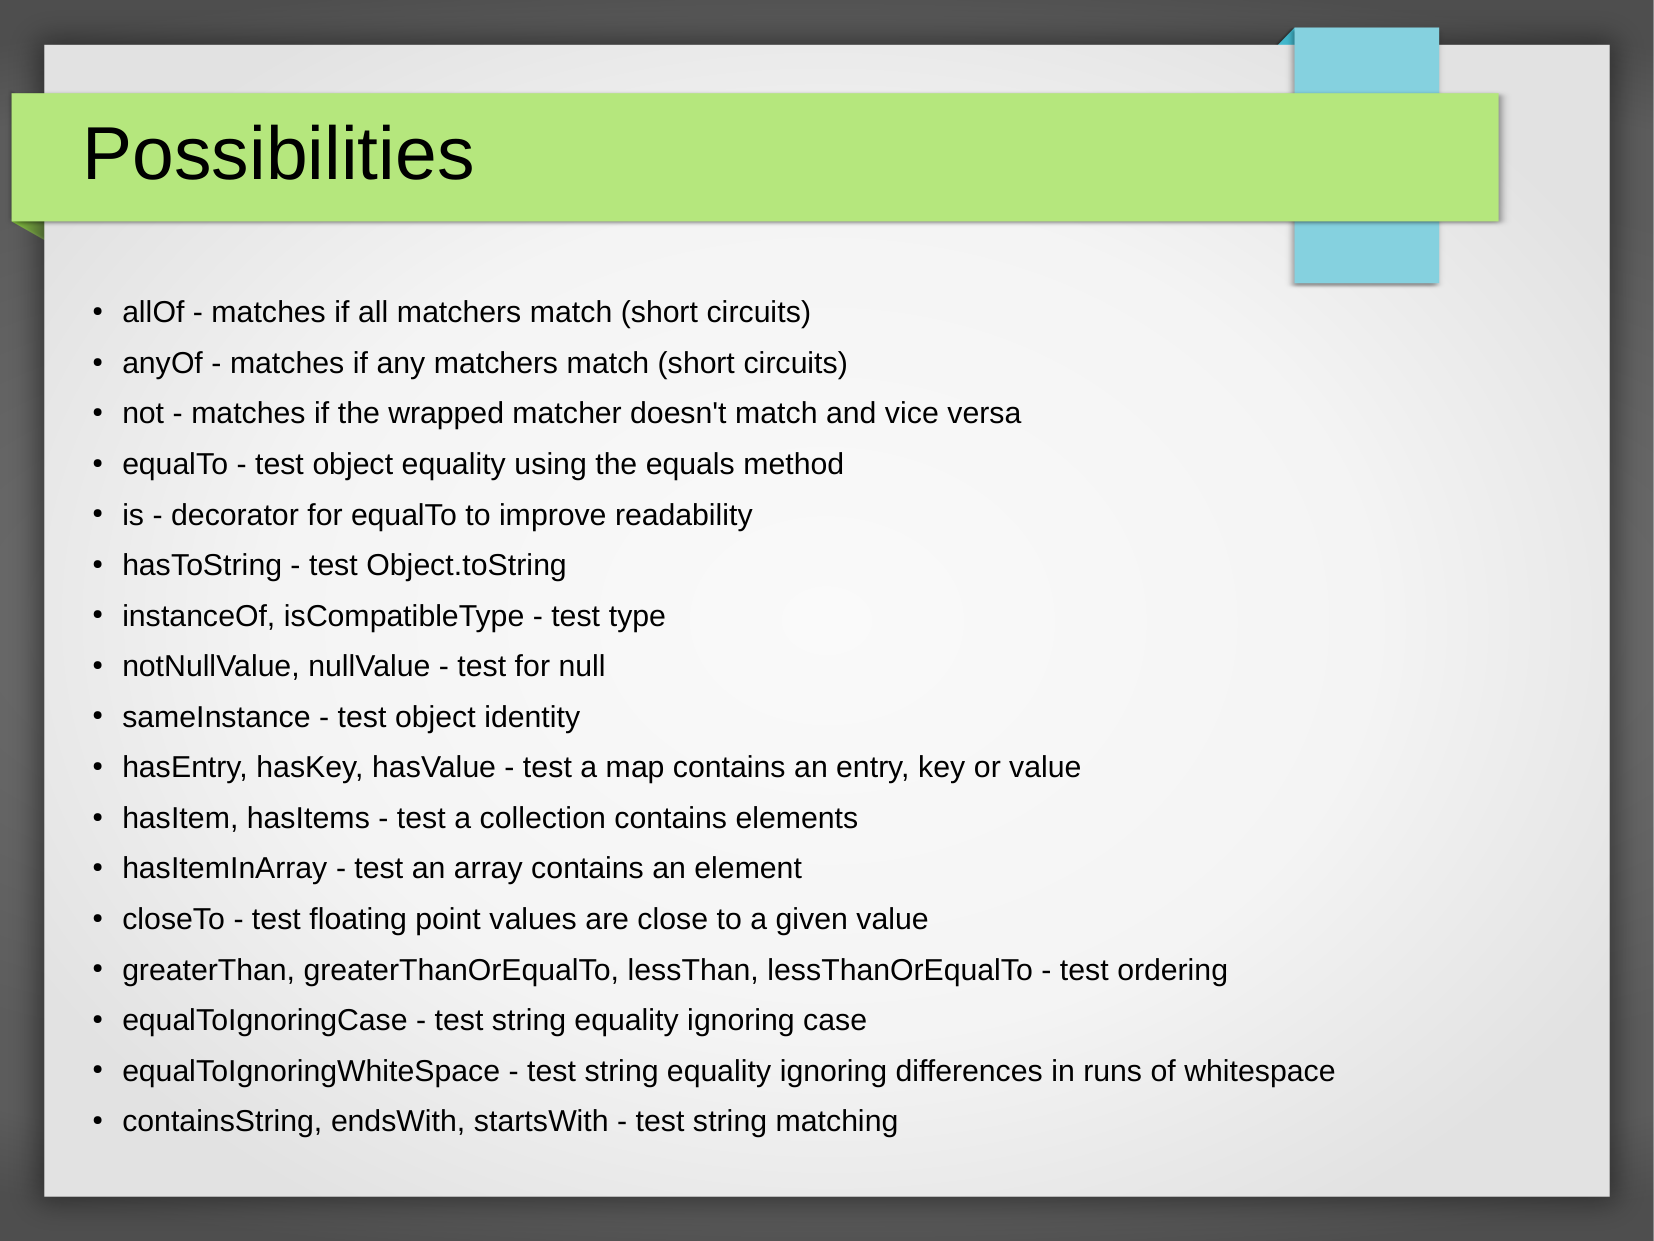

# Possibilities
allOf - matches if all matchers match (short circuits)
anyOf - matches if any matchers match (short circuits)
not - matches if the wrapped matcher doesn't match and vice versa
equalTo - test object equality using the equals method
is - decorator for equalTo to improve readability
hasToString - test Object.toString
instanceOf, isCompatibleType - test type
notNullValue, nullValue - test for null
sameInstance - test object identity
hasEntry, hasKey, hasValue - test a map contains an entry, key or value
hasItem, hasItems - test a collection contains elements
hasItemInArray - test an array contains an element
closeTo - test floating point values are close to a given value
greaterThan, greaterThanOrEqualTo, lessThan, lessThanOrEqualTo - test ordering
equalToIgnoringCase - test string equality ignoring case
equalToIgnoringWhiteSpace - test string equality ignoring differences in runs of whitespace
containsString, endsWith, startsWith - test string matching